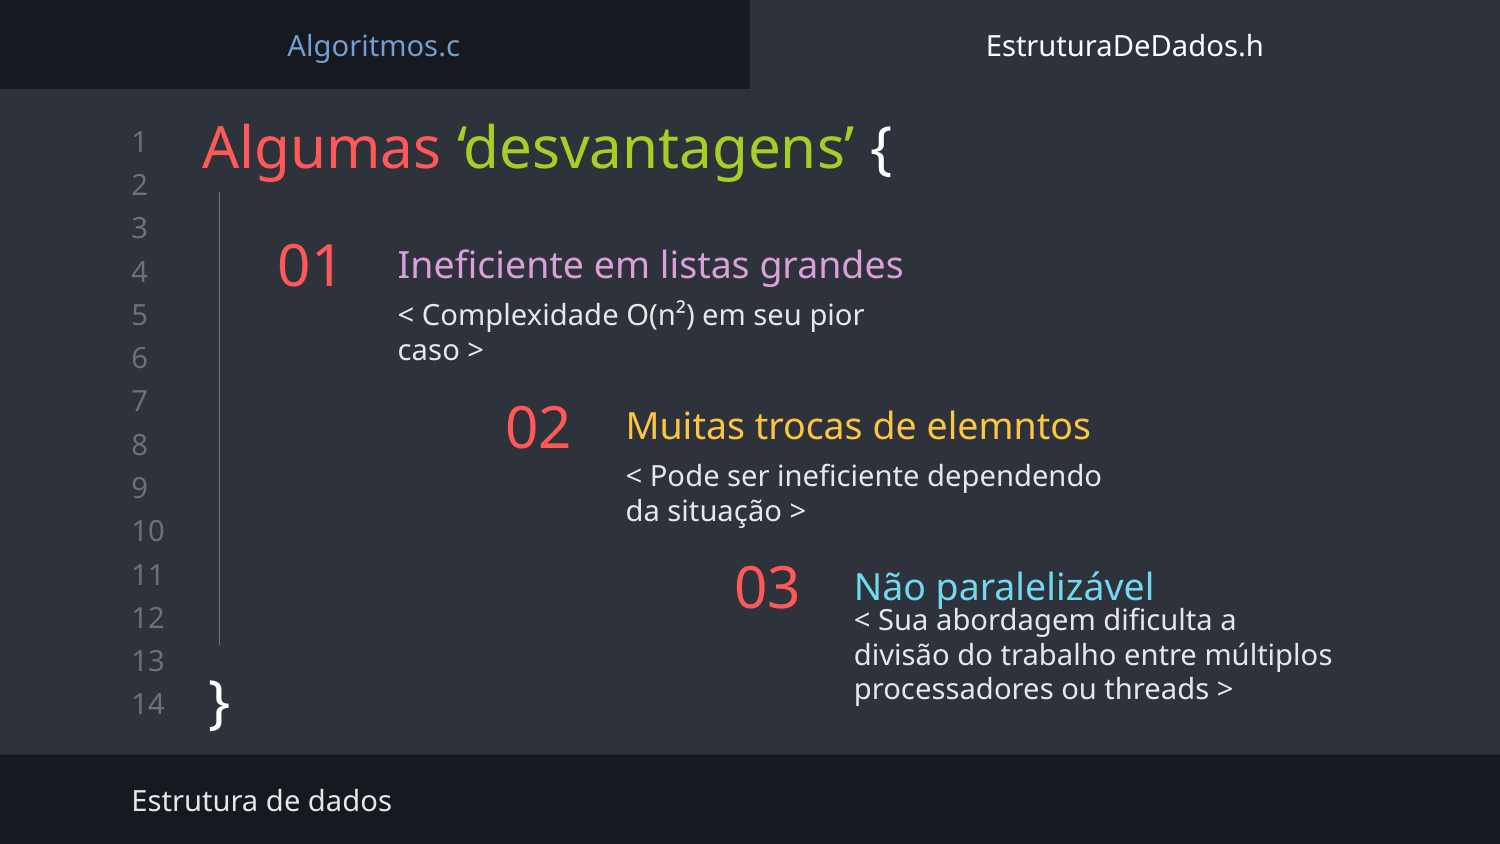

Algoritmos.c
EstruturaDeDados.h
Algumas ‘desvantagens’ {
}
# 01
Ineficiente em listas grandes
< Complexidade O(n²) em seu pior caso >
02
Muitas trocas de elemntos
< Pode ser ineficiente dependendo da situação >
03
Não paralelizável
< Sua abordagem dificulta a divisão do trabalho entre múltiplos processadores ou threads >
Estrutura de dados